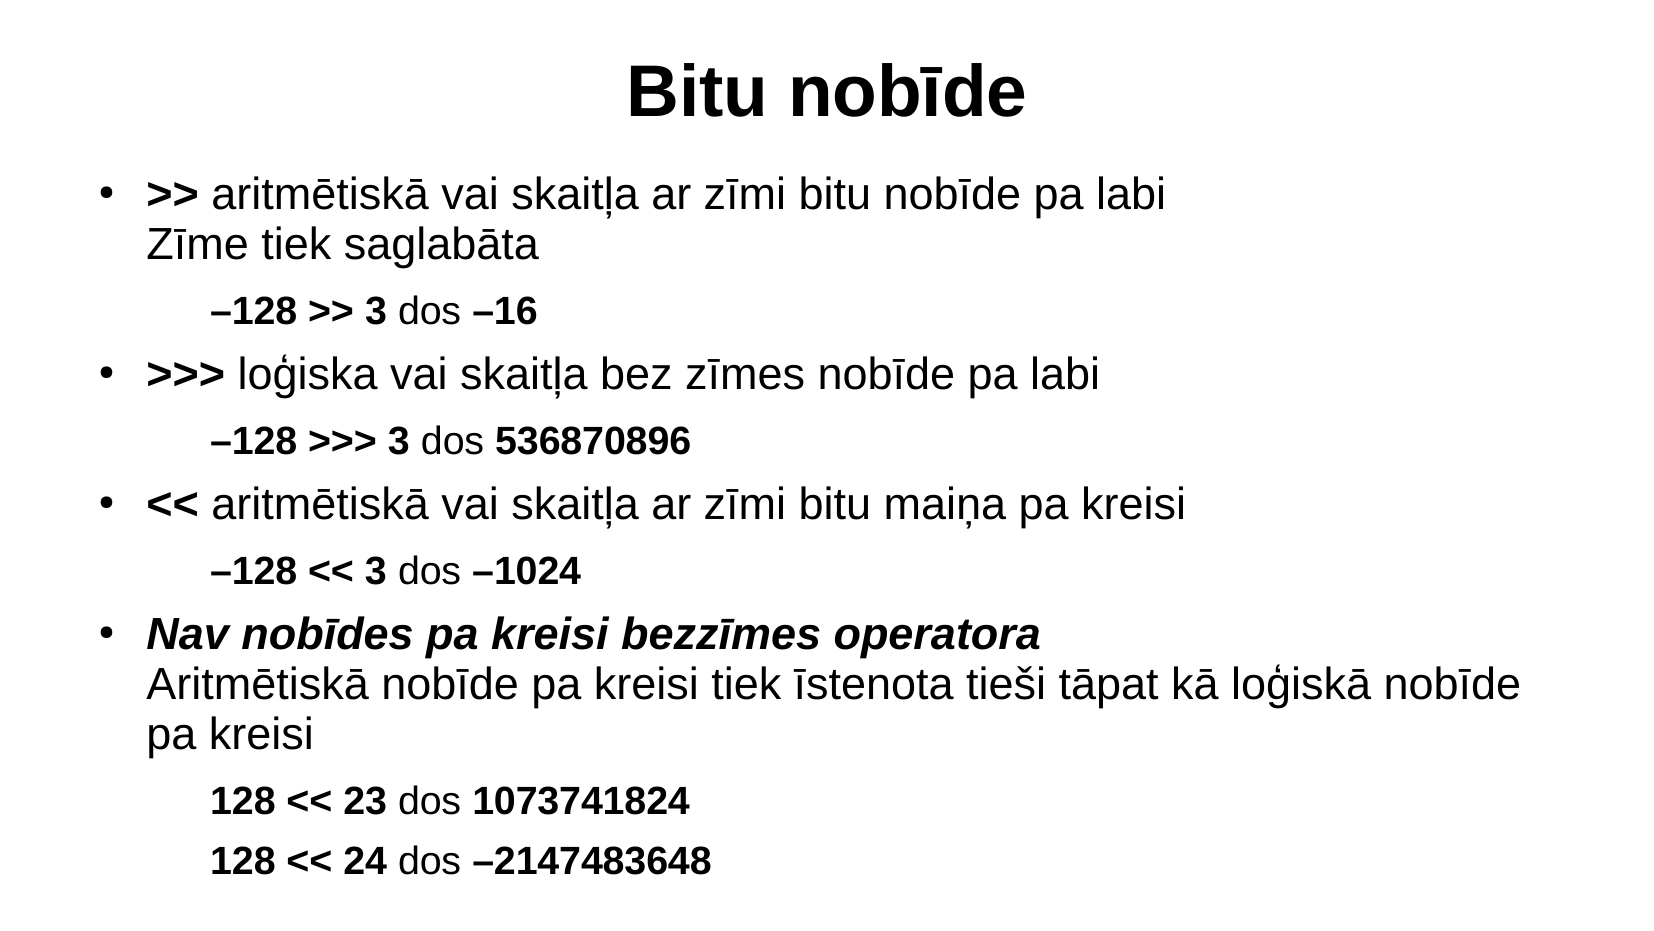

# Bitu nobīde
>> aritmētiskā vai skaitļa ar zīmi bitu nobīde pa labi
Zīme tiek saglabāta
–128 >> ​​3 dos –16
>>> loģiska vai skaitļa bez zīmes nobīde pa labi
–128 >>> 3 dos 536870896
<< aritmētiskā vai skaitļa ar zīmi bitu maiņa pa kreisi
–128 << 3 dos –1024
Nav nobīdes pa kreisi bezzīmes operatora
Aritmētiskā nobīde pa kreisi tiek īstenota tieši tāpat kā loģiskā nobīde pa kreisi
128 << 23 dos 1073741824
128 << 24 dos –2147483648